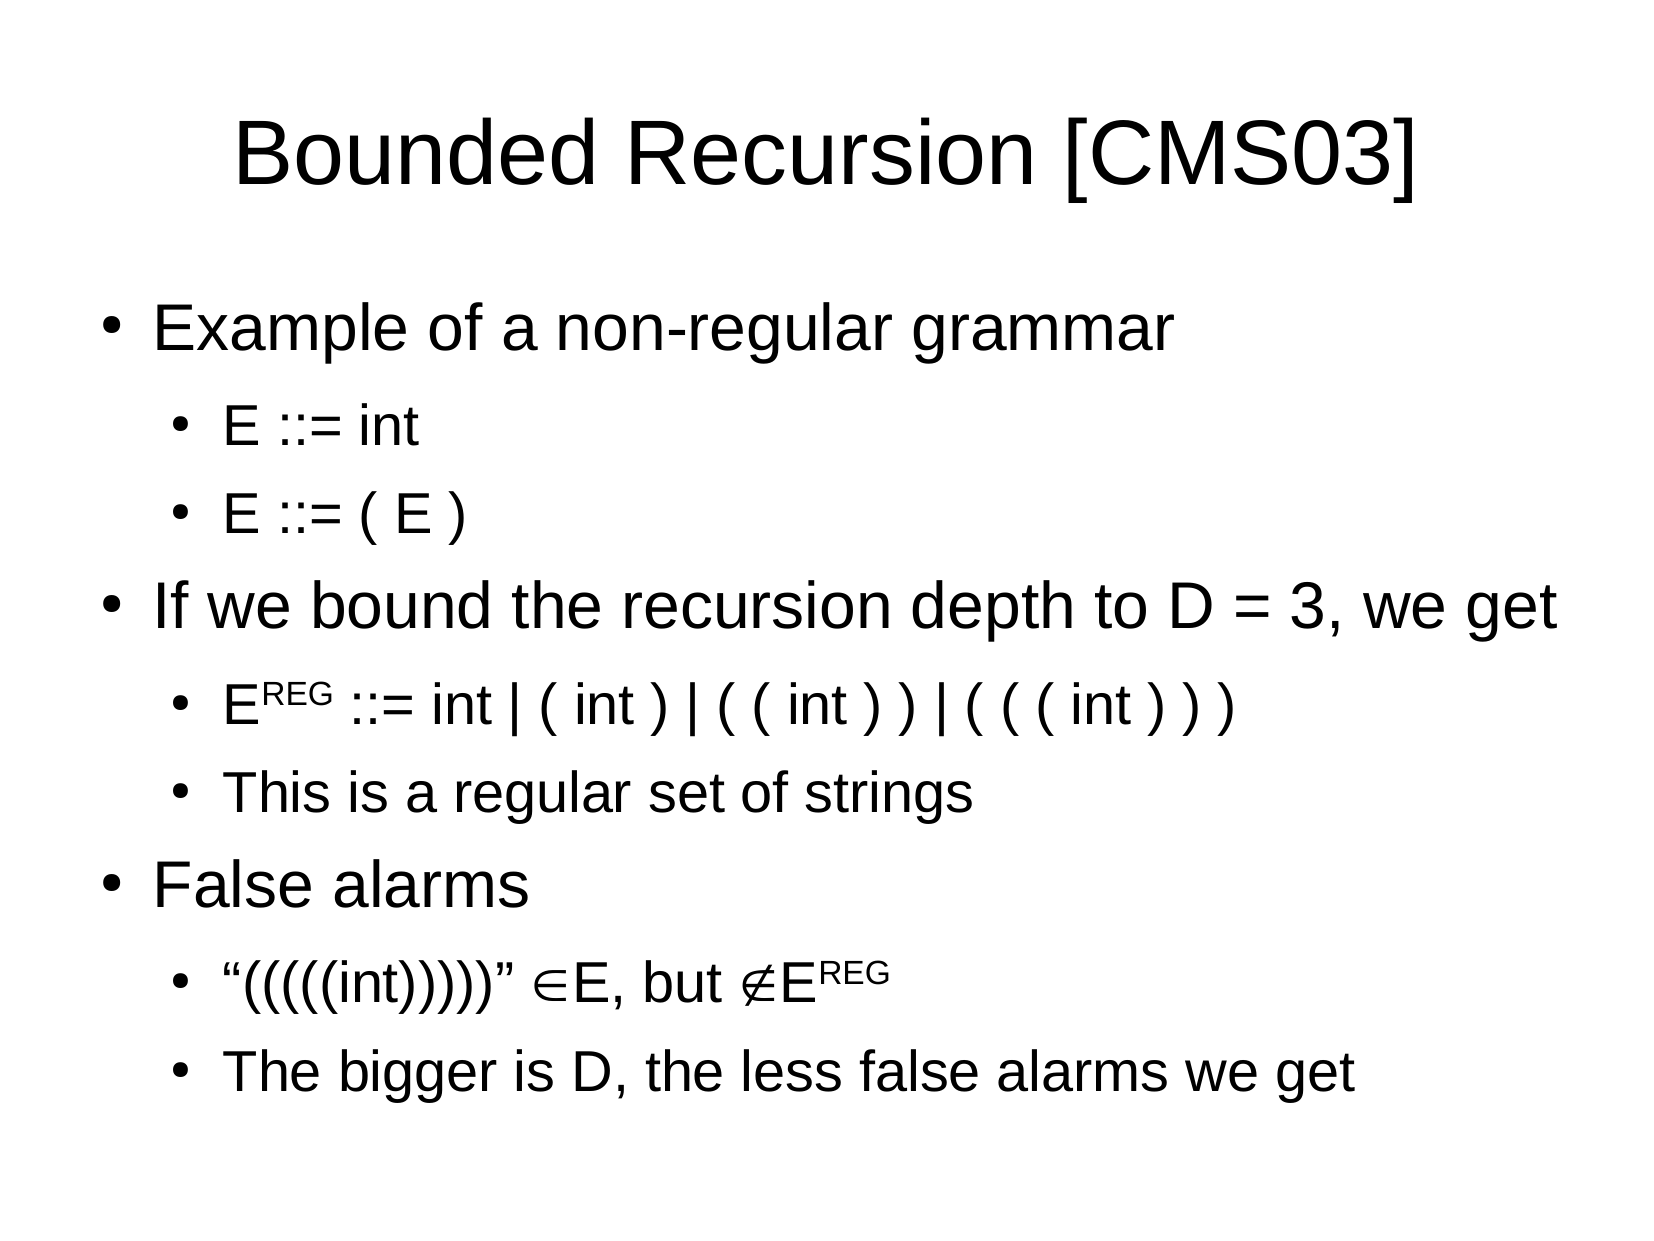

# Bounded Recursion [CMS03]
Example of a non-regular grammar
E ::= int
E ::= ( E )
If we bound the recursion depth to D = 3, we get
EREG ::= int | ( int ) | ( ( int ) ) | ( ( ( int ) ) )
This is a regular set of strings
False alarms
“(((((int)))))” E, but EREG
The bigger is D, the less false alarms we get